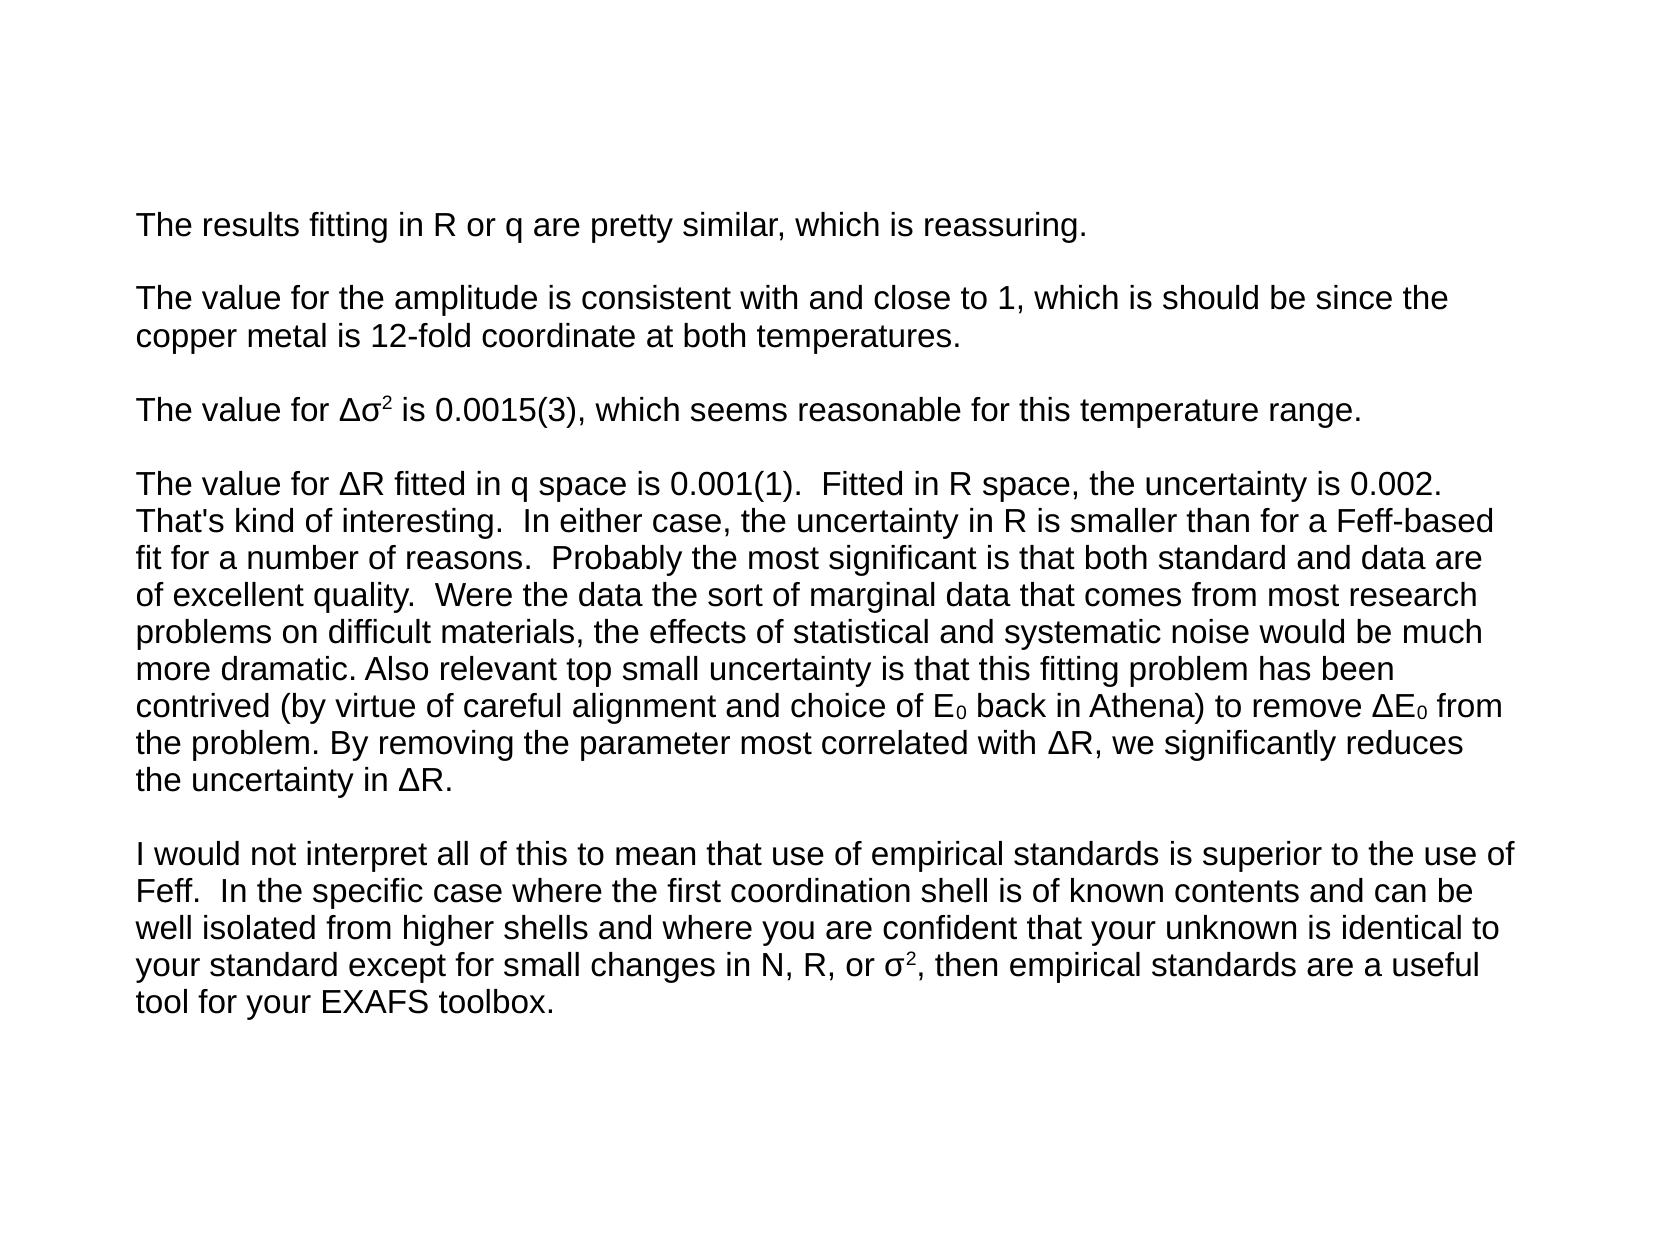

The results fitting in R or q are pretty similar, which is reassuring.
The value for the amplitude is consistent with and close to 1, which is should be since the copper metal is 12-fold coordinate at both temperatures.
The value for Δσ2 is 0.0015(3), which seems reasonable for this temperature range.
The value for ΔR fitted in q space is 0.001(1). Fitted in R space, the uncertainty is 0.002. That's kind of interesting. In either case, the uncertainty in R is smaller than for a Feff-based fit for a number of reasons. Probably the most significant is that both standard and data are of excellent quality. Were the data the sort of marginal data that comes from most research problems on difficult materials, the effects of statistical and systematic noise would be much more dramatic. Also relevant top small uncertainty is that this fitting problem has been contrived (by virtue of careful alignment and choice of E0 back in Athena) to remove ΔE0 from the problem. By removing the parameter most correlated with ΔR, we significantly reduces the uncertainty in ΔR.
I would not interpret all of this to mean that use of empirical standards is superior to the use of Feff. In the specific case where the first coordination shell is of known contents and can be well isolated from higher shells and where you are confident that your unknown is identical to your standard except for small changes in N, R, or σ2, then empirical standards are a useful tool for your EXAFS toolbox.